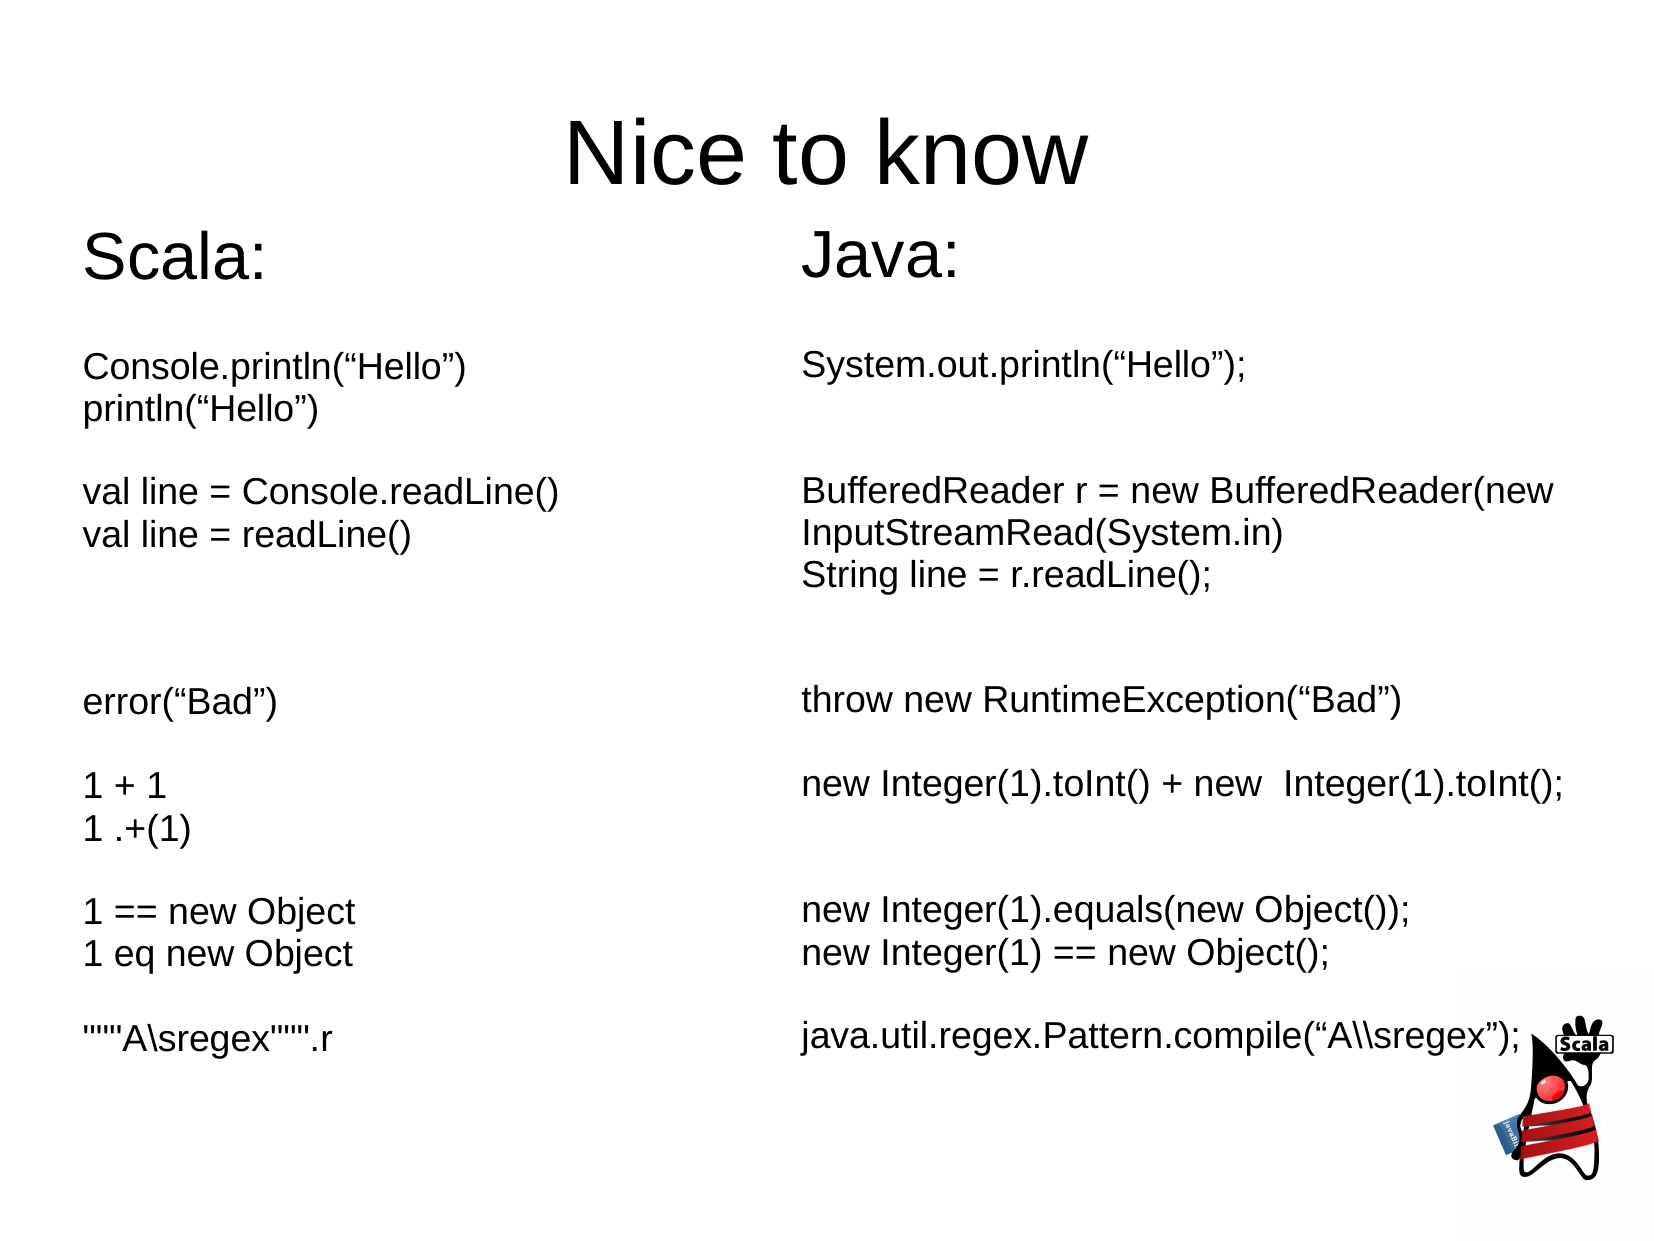

# Nice to know
Java:
System.out.println(“Hello”);
BufferedReader r = new BufferedReader(new InputStreamRead(System.in)
String line = r.readLine();
throw new RuntimeException(“Bad”)
new Integer(1).toInt() + new Integer(1).toInt();
new Integer(1).equals(new Object());
new Integer(1) == new Object();
java.util.regex.Pattern.compile(“A\\sregex”);
Scala:
Console.println(“Hello”)
println(“Hello”)
val line = Console.readLine()
val line = readLine()
error(“Bad”)
1 + 1
1 .+(1)
1 == new Object
1 eq new Object
"""A\sregex""".r